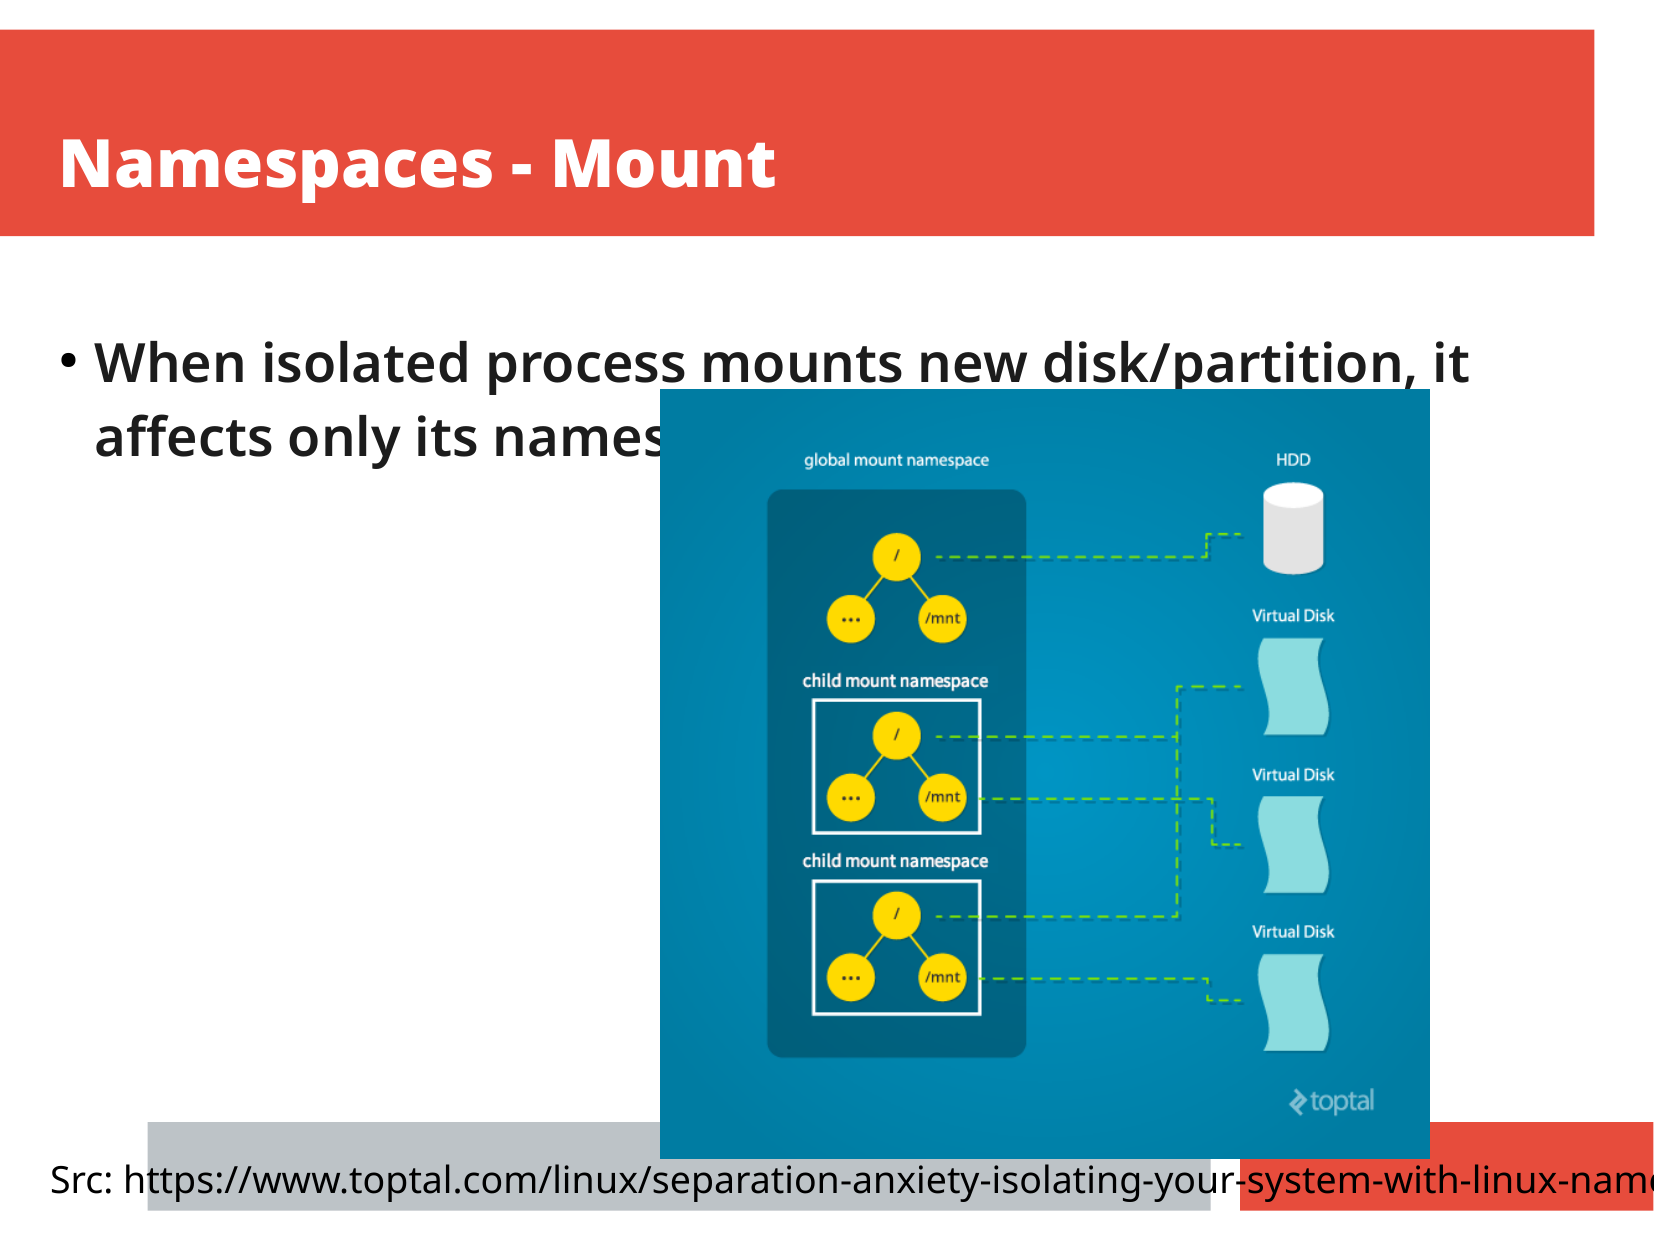

# Namespaces - Mount
When isolated process mounts new disk/partition, it affects only its namespace
Src: https://www.toptal.com/linux/separation-anxiety-isolating-your-system-with-linux-namespaces